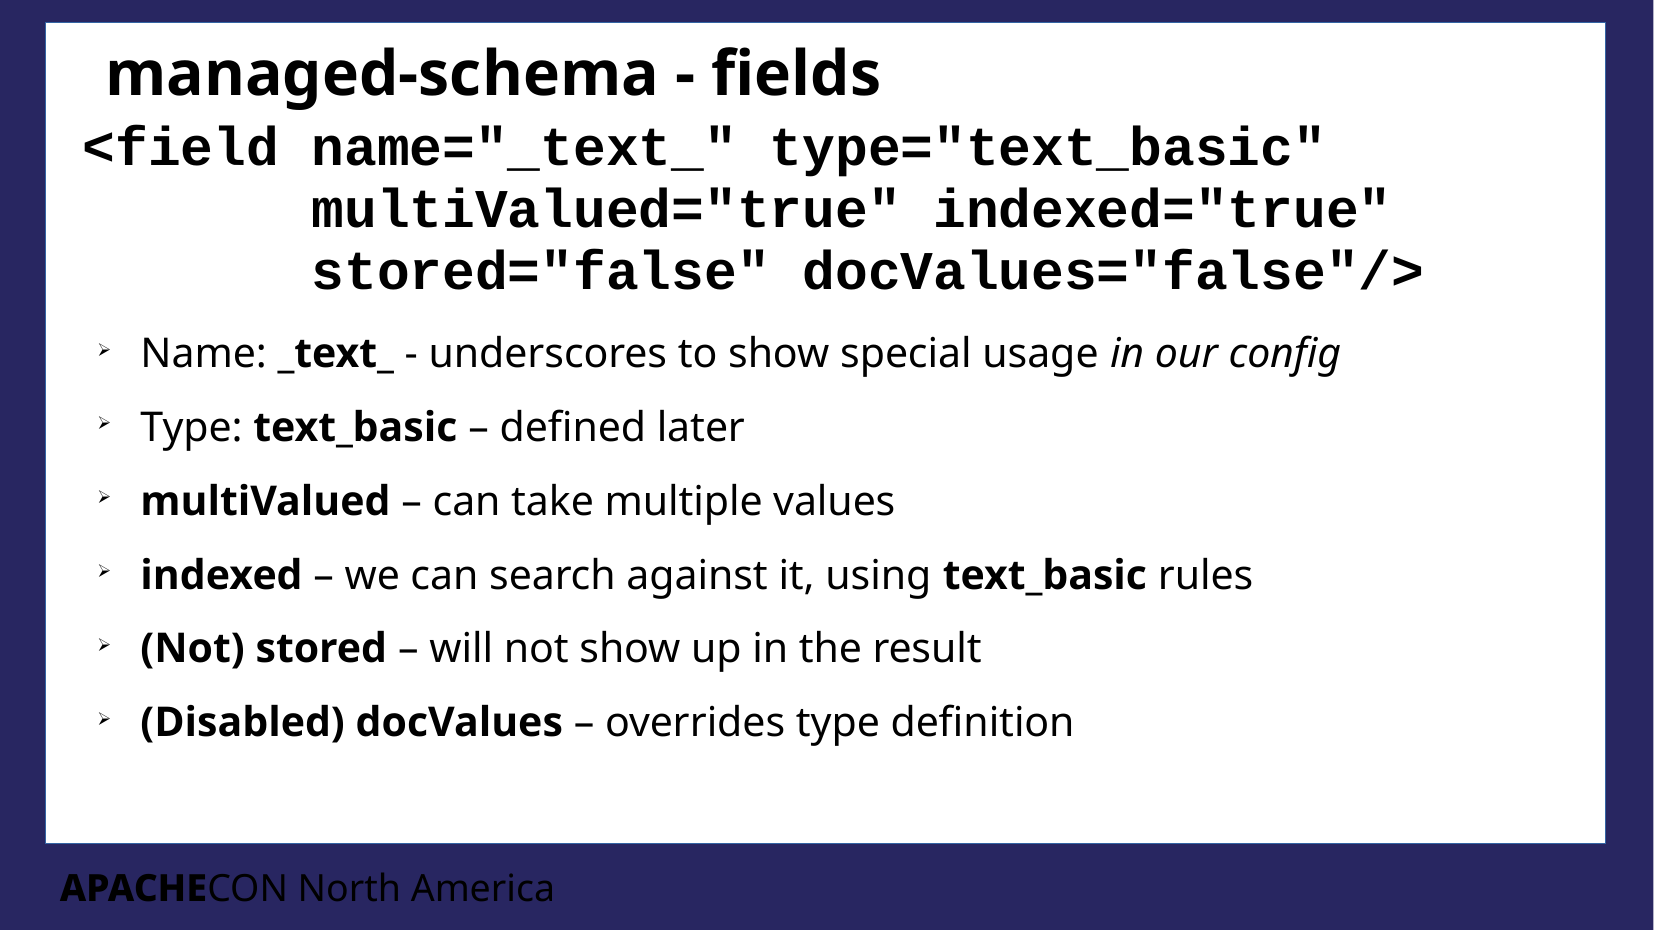

# managed-schema - fields
<field name="_text_" type="text_basic"
 multiValued="true" indexed="true"
 stored="false" docValues="false"/>
Name: _text_ - underscores to show special usage in our config
Type: text_basic – defined later
multiValued – can take multiple values
indexed – we can search against it, using text_basic rules
(Not) stored – will not show up in the result
(Disabled) docValues – overrides type definition